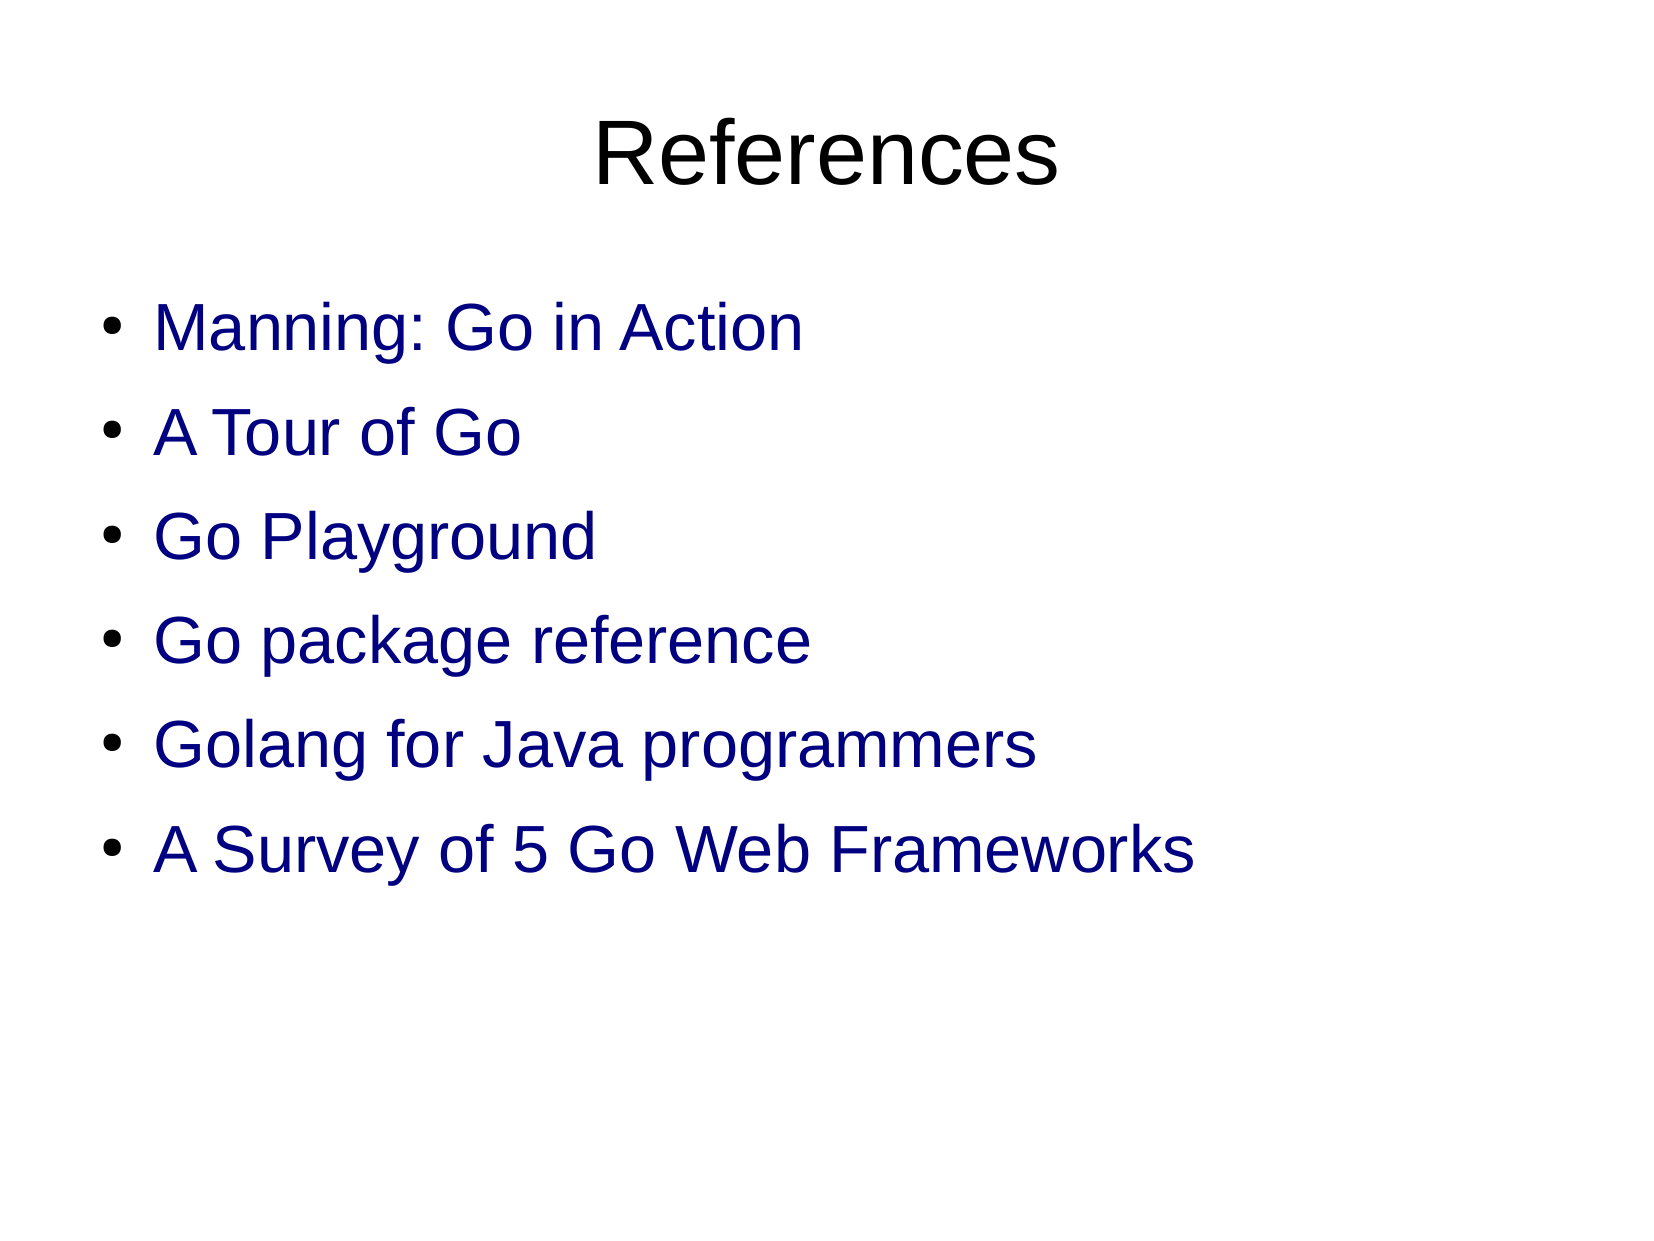

# References
Manning: Go in Action
A Tour of Go
Go Playground
Go package reference
Golang for Java programmers
A Survey of 5 Go Web Frameworks